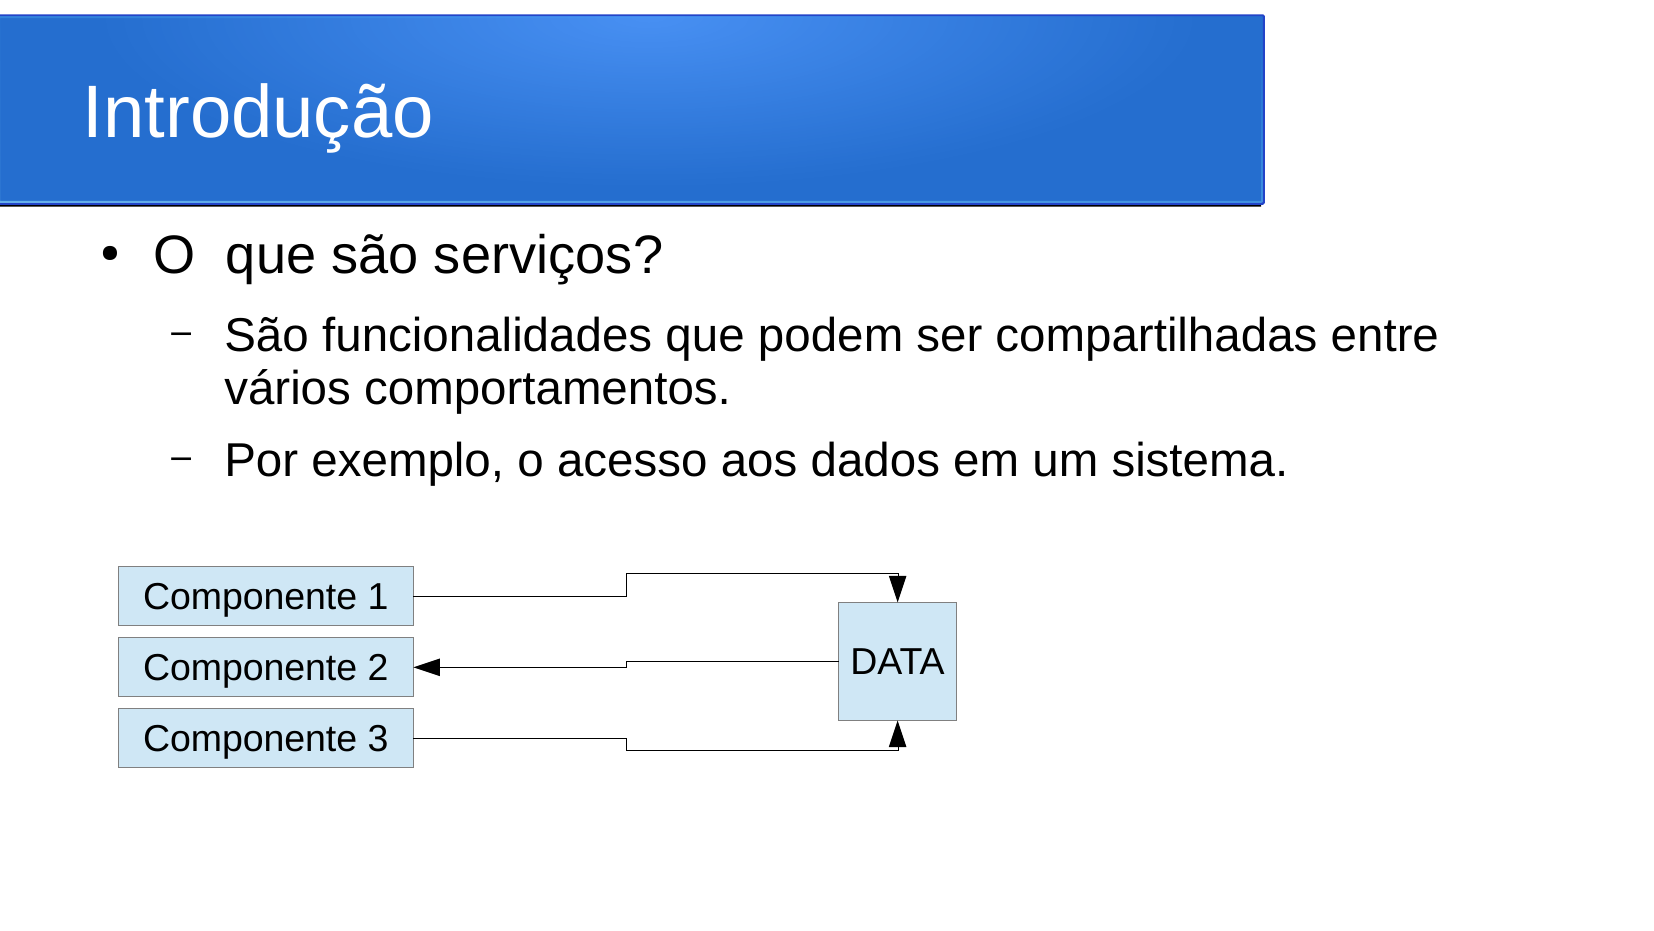

# Introdução
O que são serviços?
São funcionalidades que podem ser compartilhadas entre vários comportamentos.
Por exemplo, o acesso aos dados em um sistema.
Componente 1
DATA
Componente 2
Componente 3